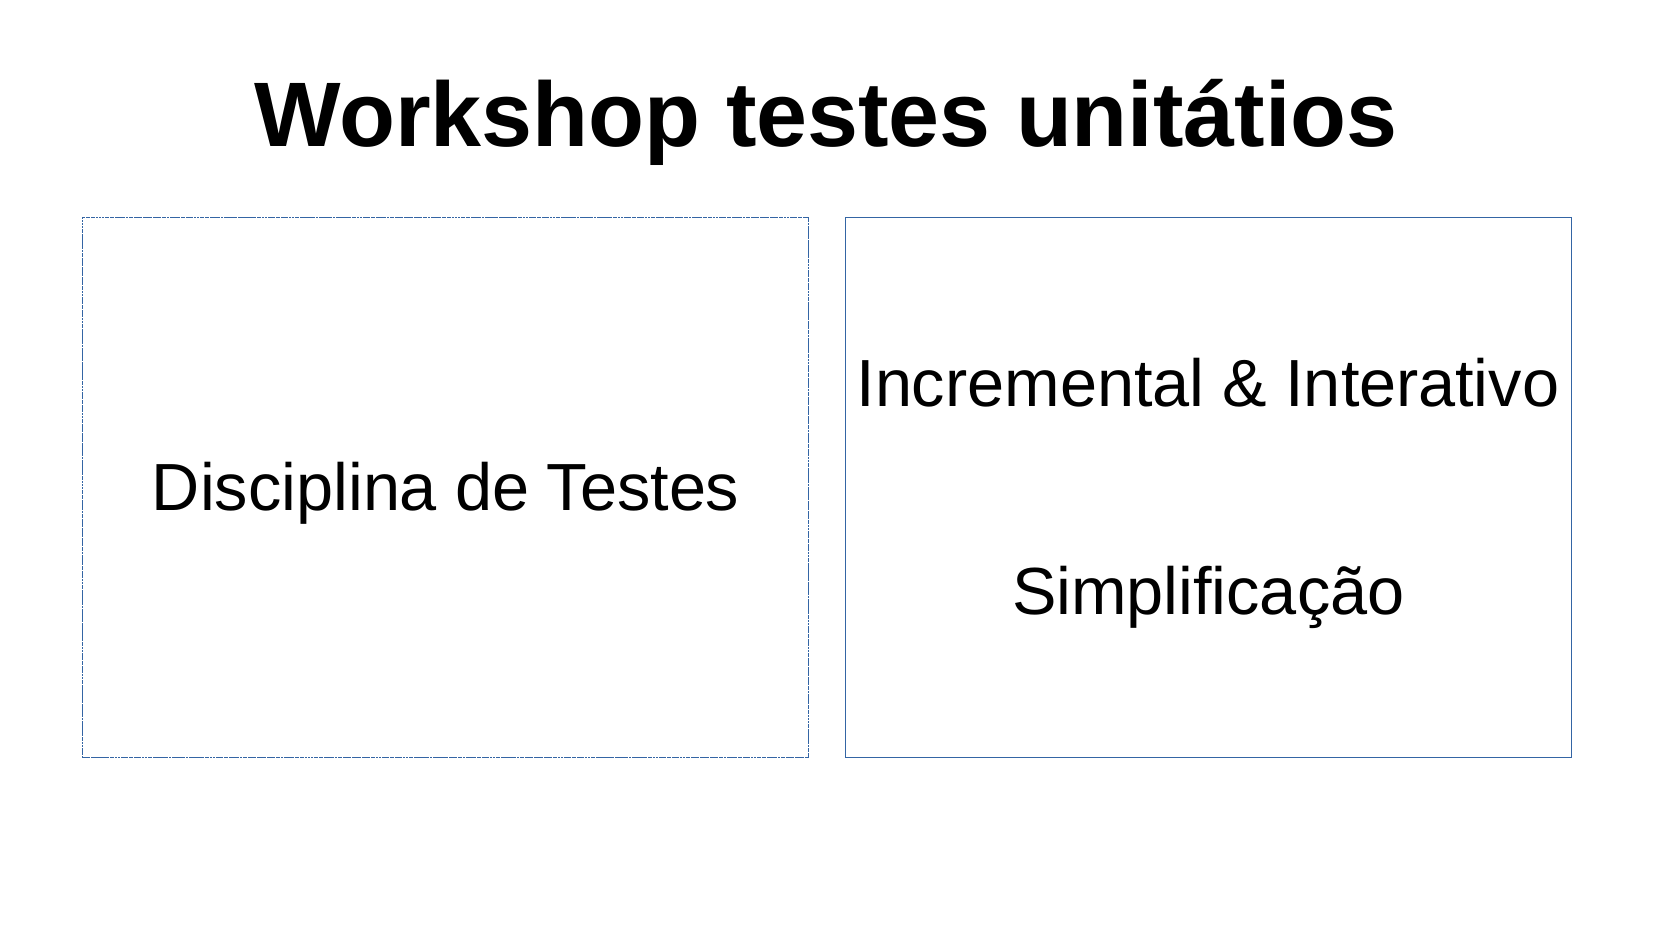

# Workshop testes unitátios
Disciplina de Testes
Incremental & Interativo
Simplificação